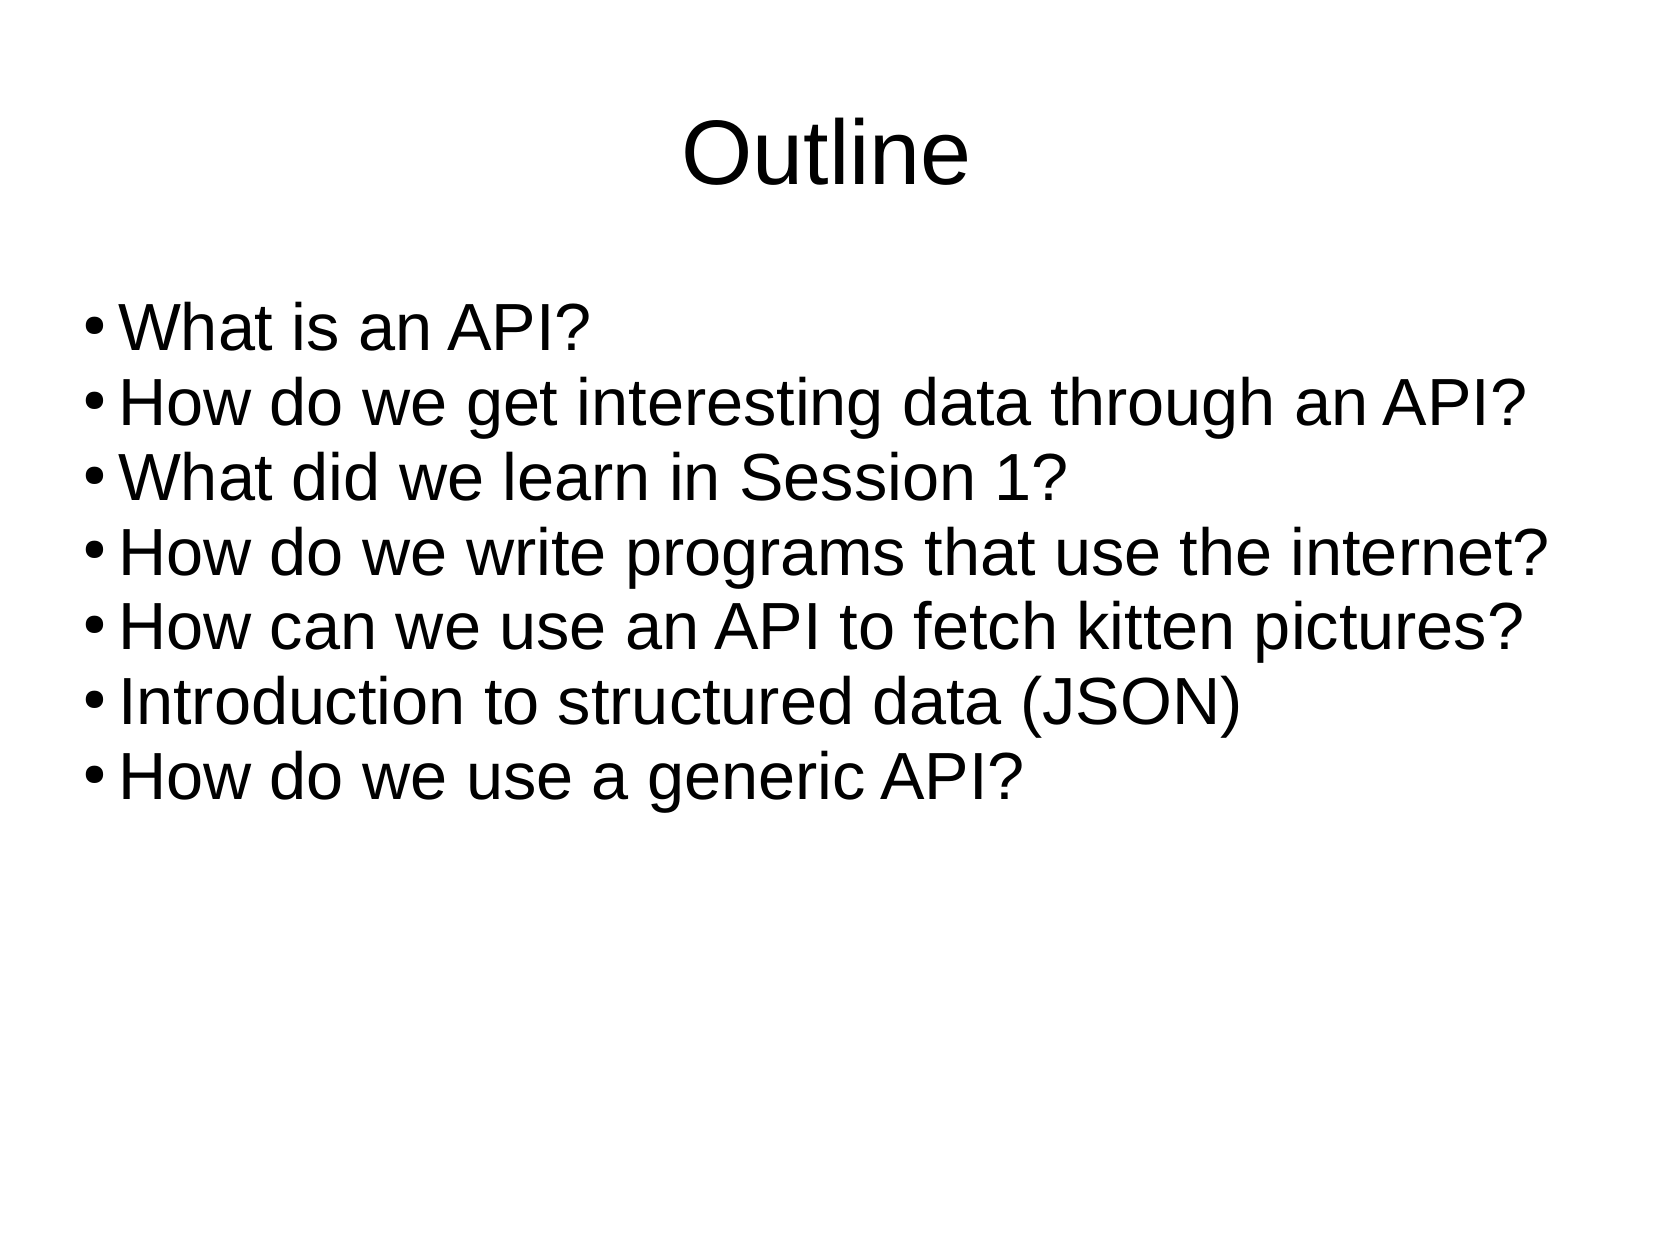

Outline
# What is an API?
How do we get interesting data through an API?
What did we learn in Session 1?
How do we write programs that use the internet?
How can we use an API to fetch kitten pictures?
Introduction to structured data (JSON)
How do we use a generic API?